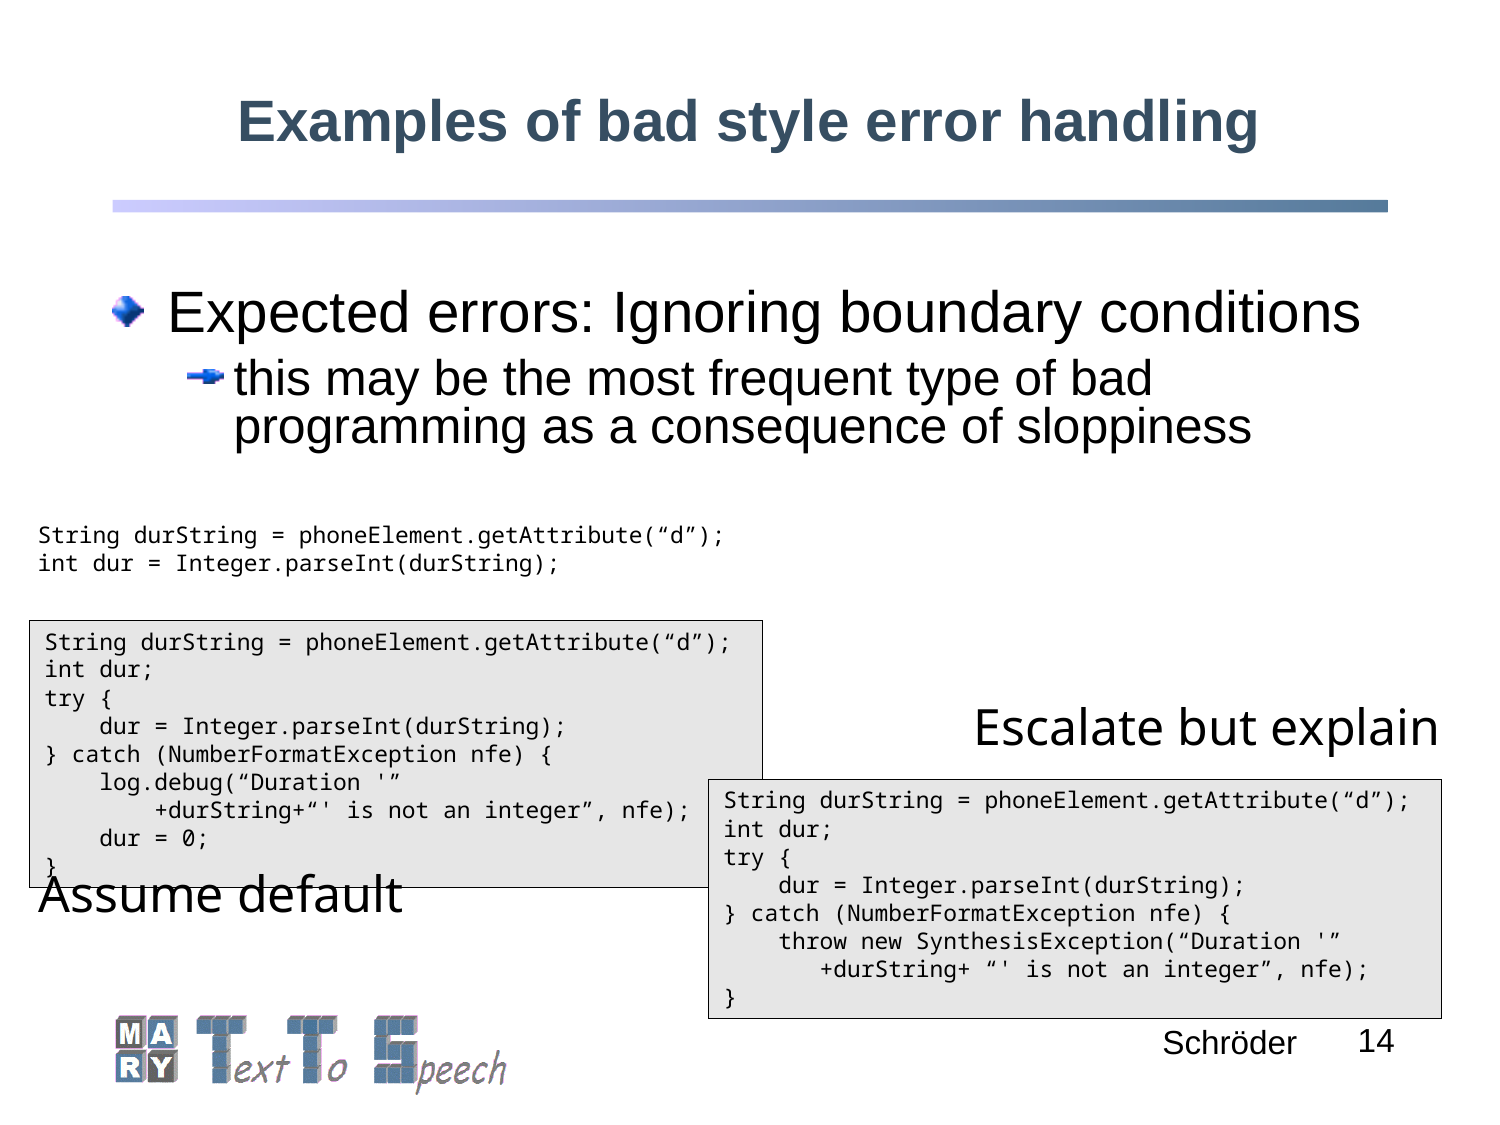

# Examples of bad style error handling
Expected errors: Ignoring boundary conditions
this may be the most frequent type of bad programming as a consequence of sloppiness
String durString = phoneElement.getAttribute(“d”);
int dur = Integer.parseInt(durString);
String durString = phoneElement.getAttribute(“d”);
int dur;
try {
 dur = Integer.parseInt(durString);
} catch (NumberFormatException nfe) {
 log.debug(“Duration '”
 +durString+“' is not an integer”, nfe);
 dur = 0;
}
Assume default
Escalate but explain
String durString = phoneElement.getAttribute(“d”);
int dur;
try {
 dur = Integer.parseInt(durString);
} catch (NumberFormatException nfe) {
 throw new SynthesisException(“Duration '”
 +durString+ “' is not an integer”, nfe);
}